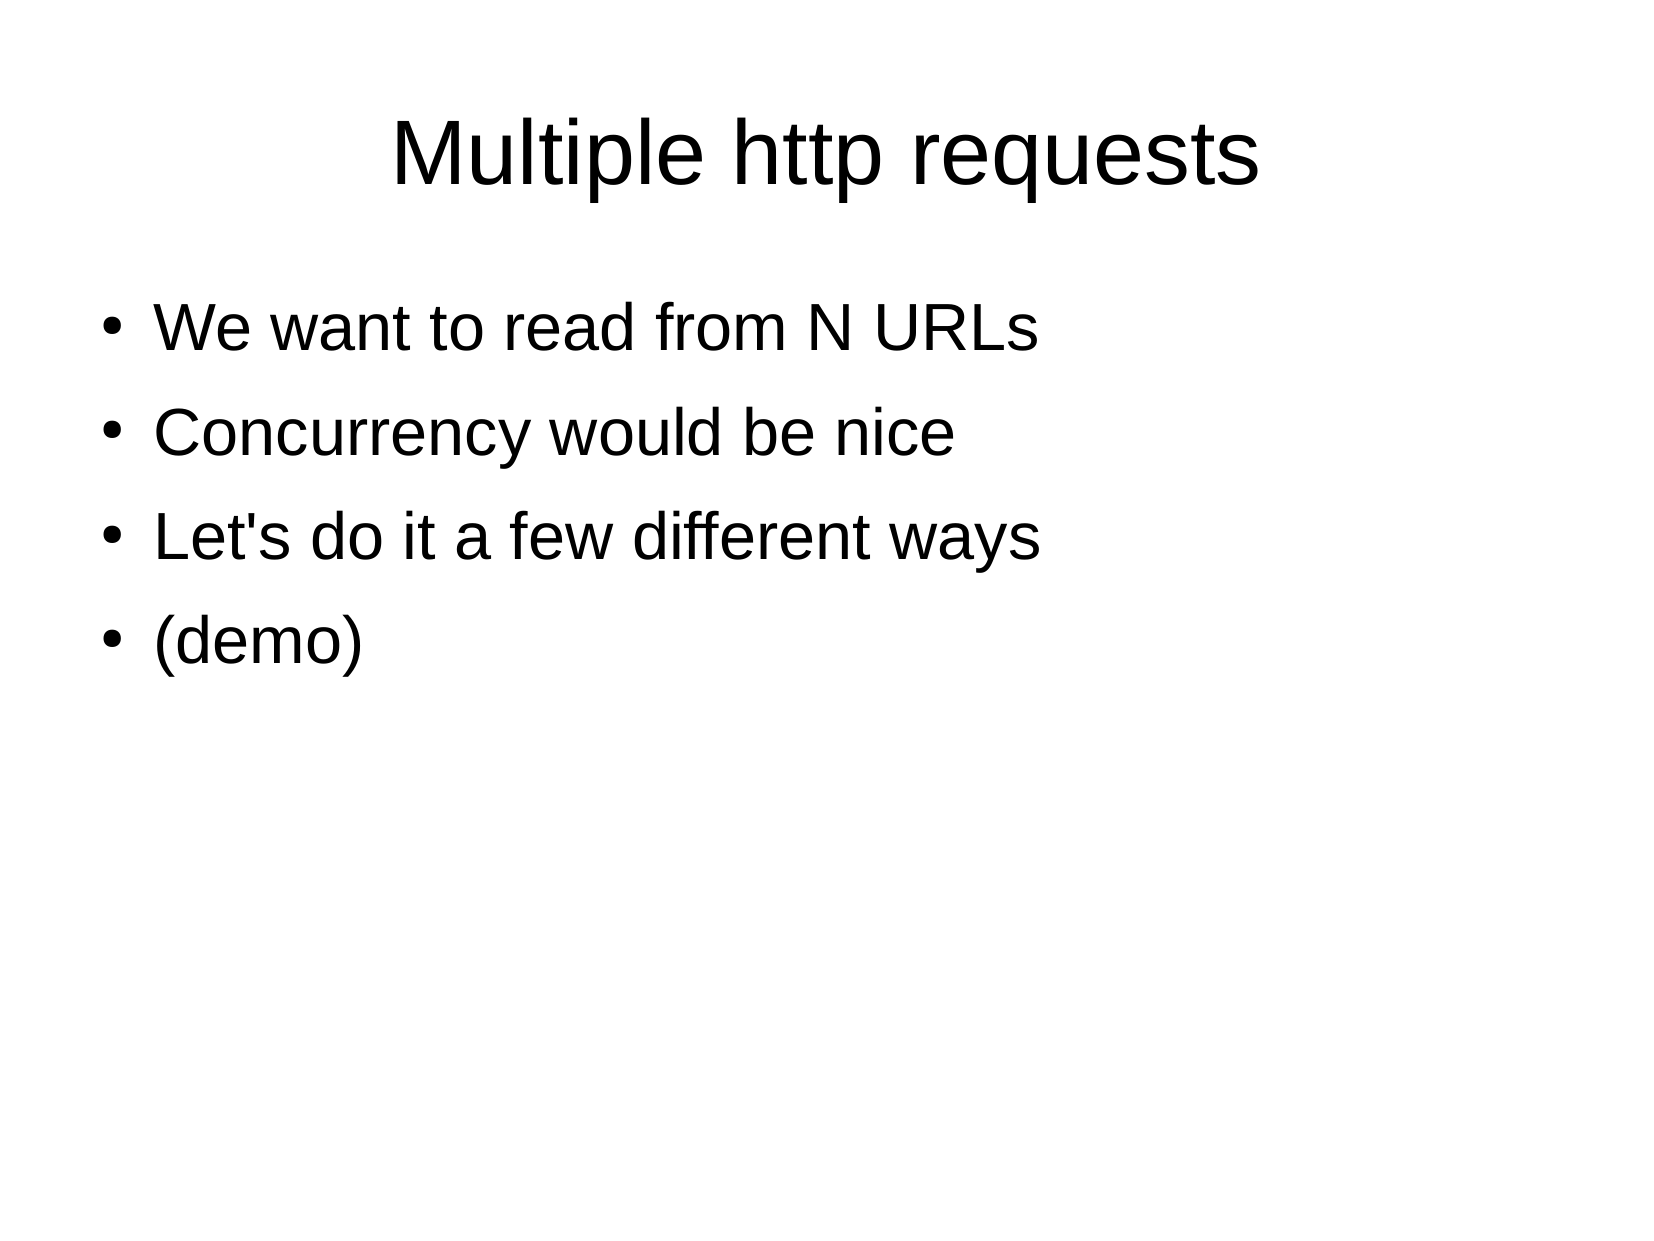

# Multiple http requests
We want to read from N URLs
Concurrency would be nice
Let's do it a few different ways
(demo)